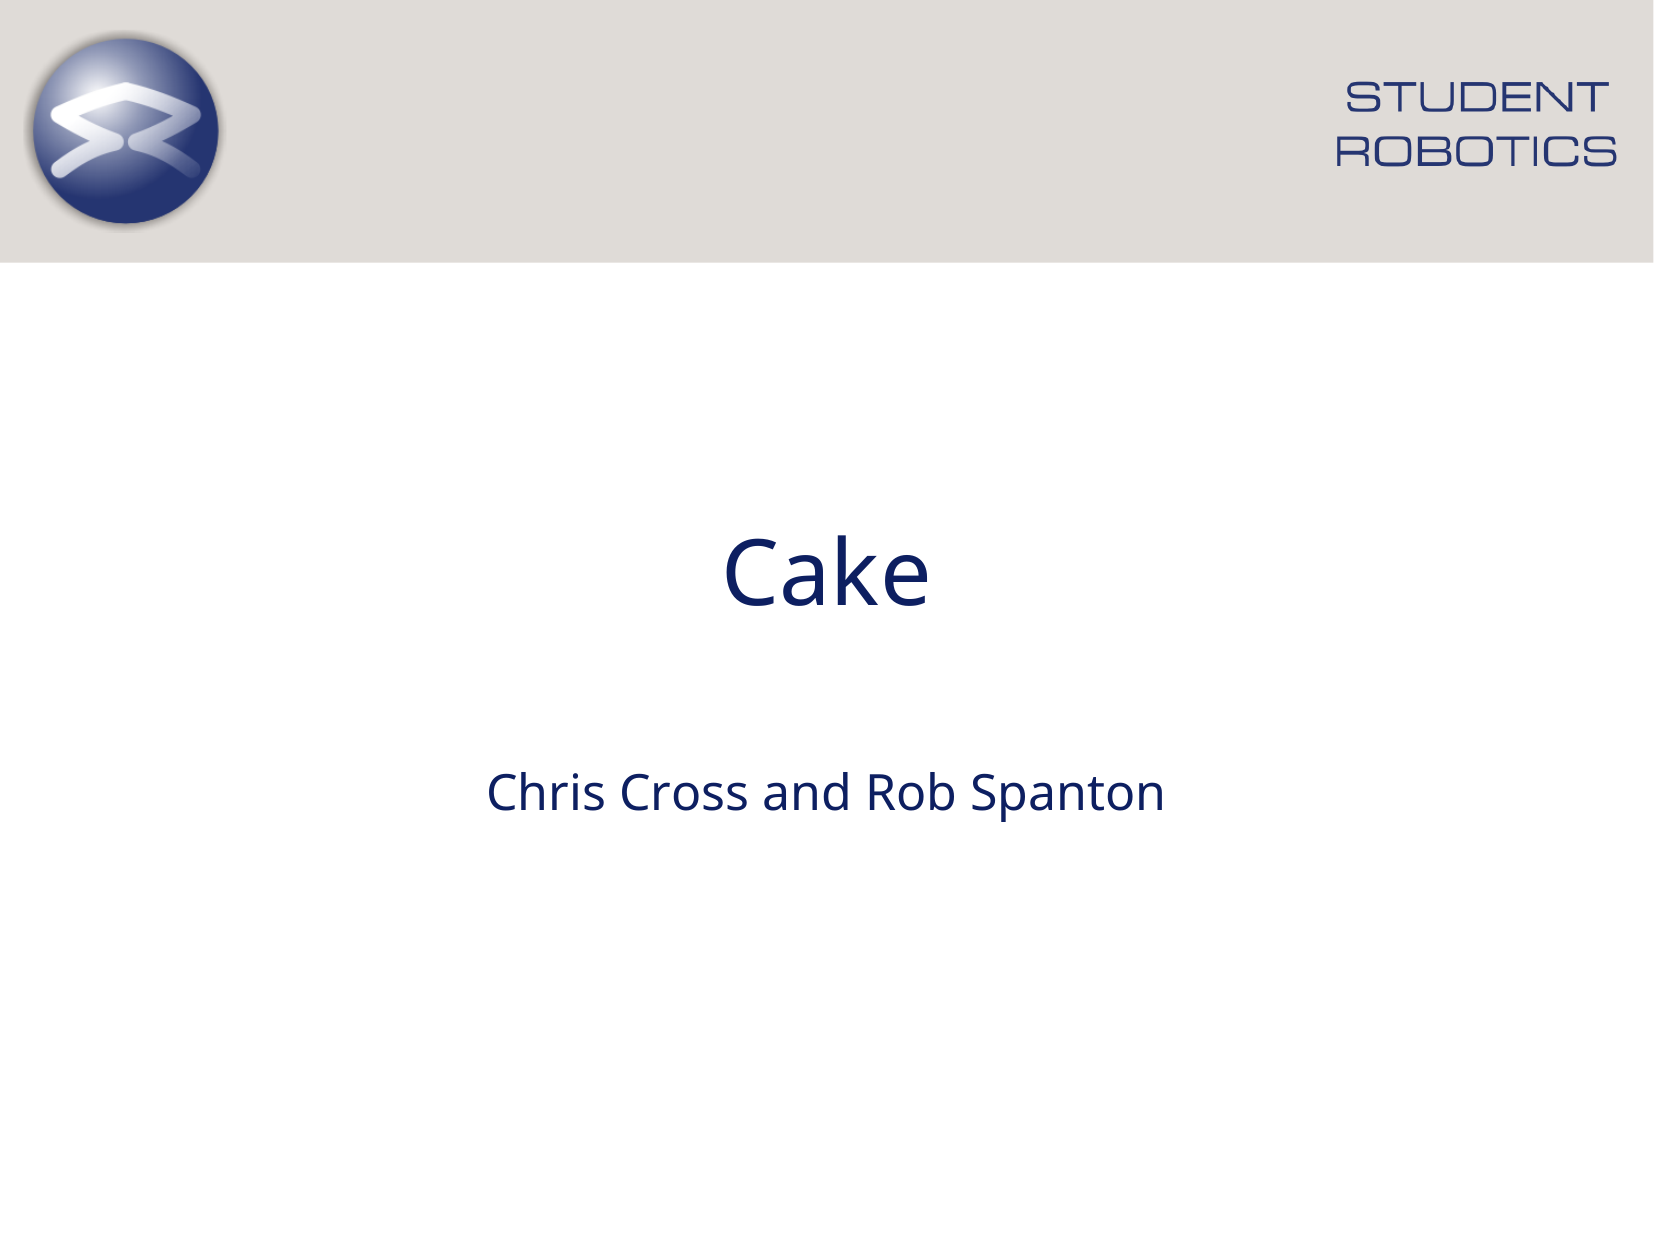

# Cake Chris Cross and Rob Spanton